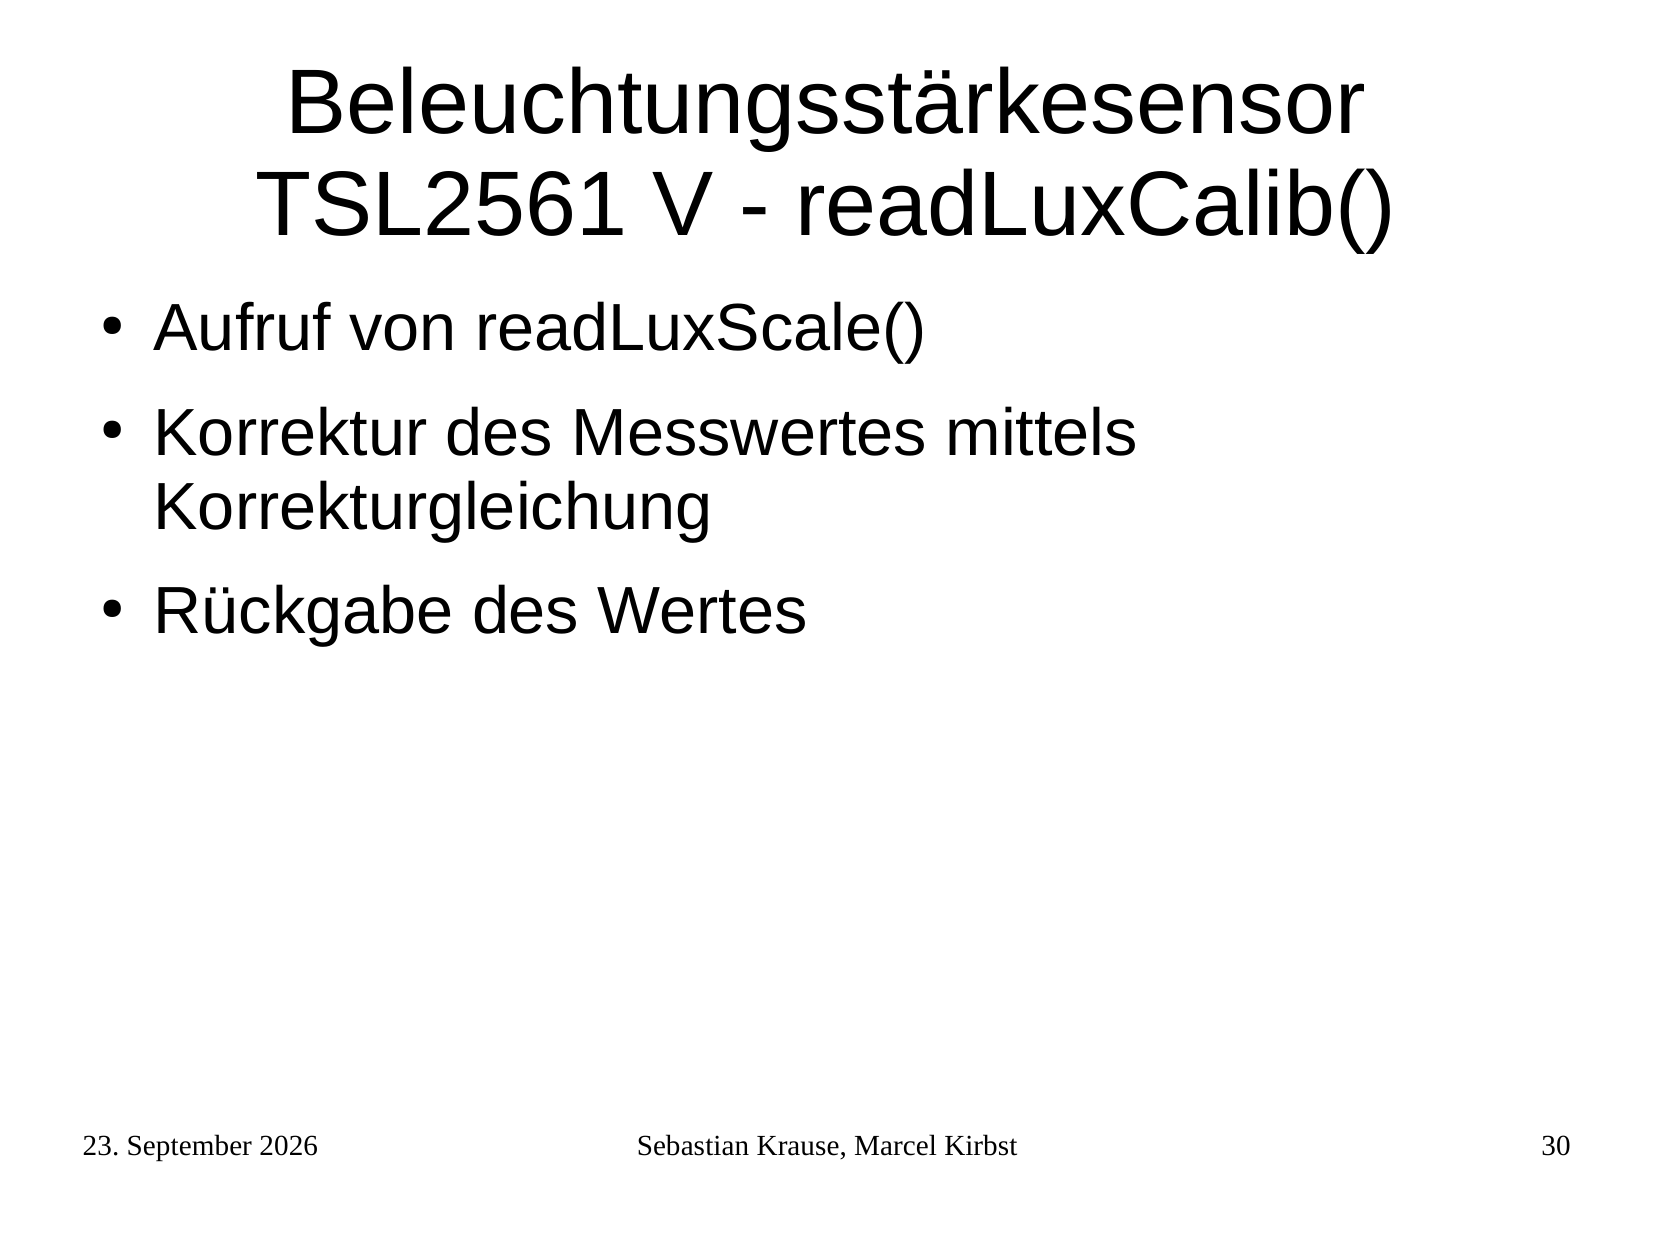

# Beleuchtungsstärkesensor TSL2561 V - readLuxCalib()
Aufruf von readLuxScale()
Korrektur des Messwertes mittels Korrekturgleichung
Rückgabe des Wertes
Sebastian Krause, Marcel Kirbst
30